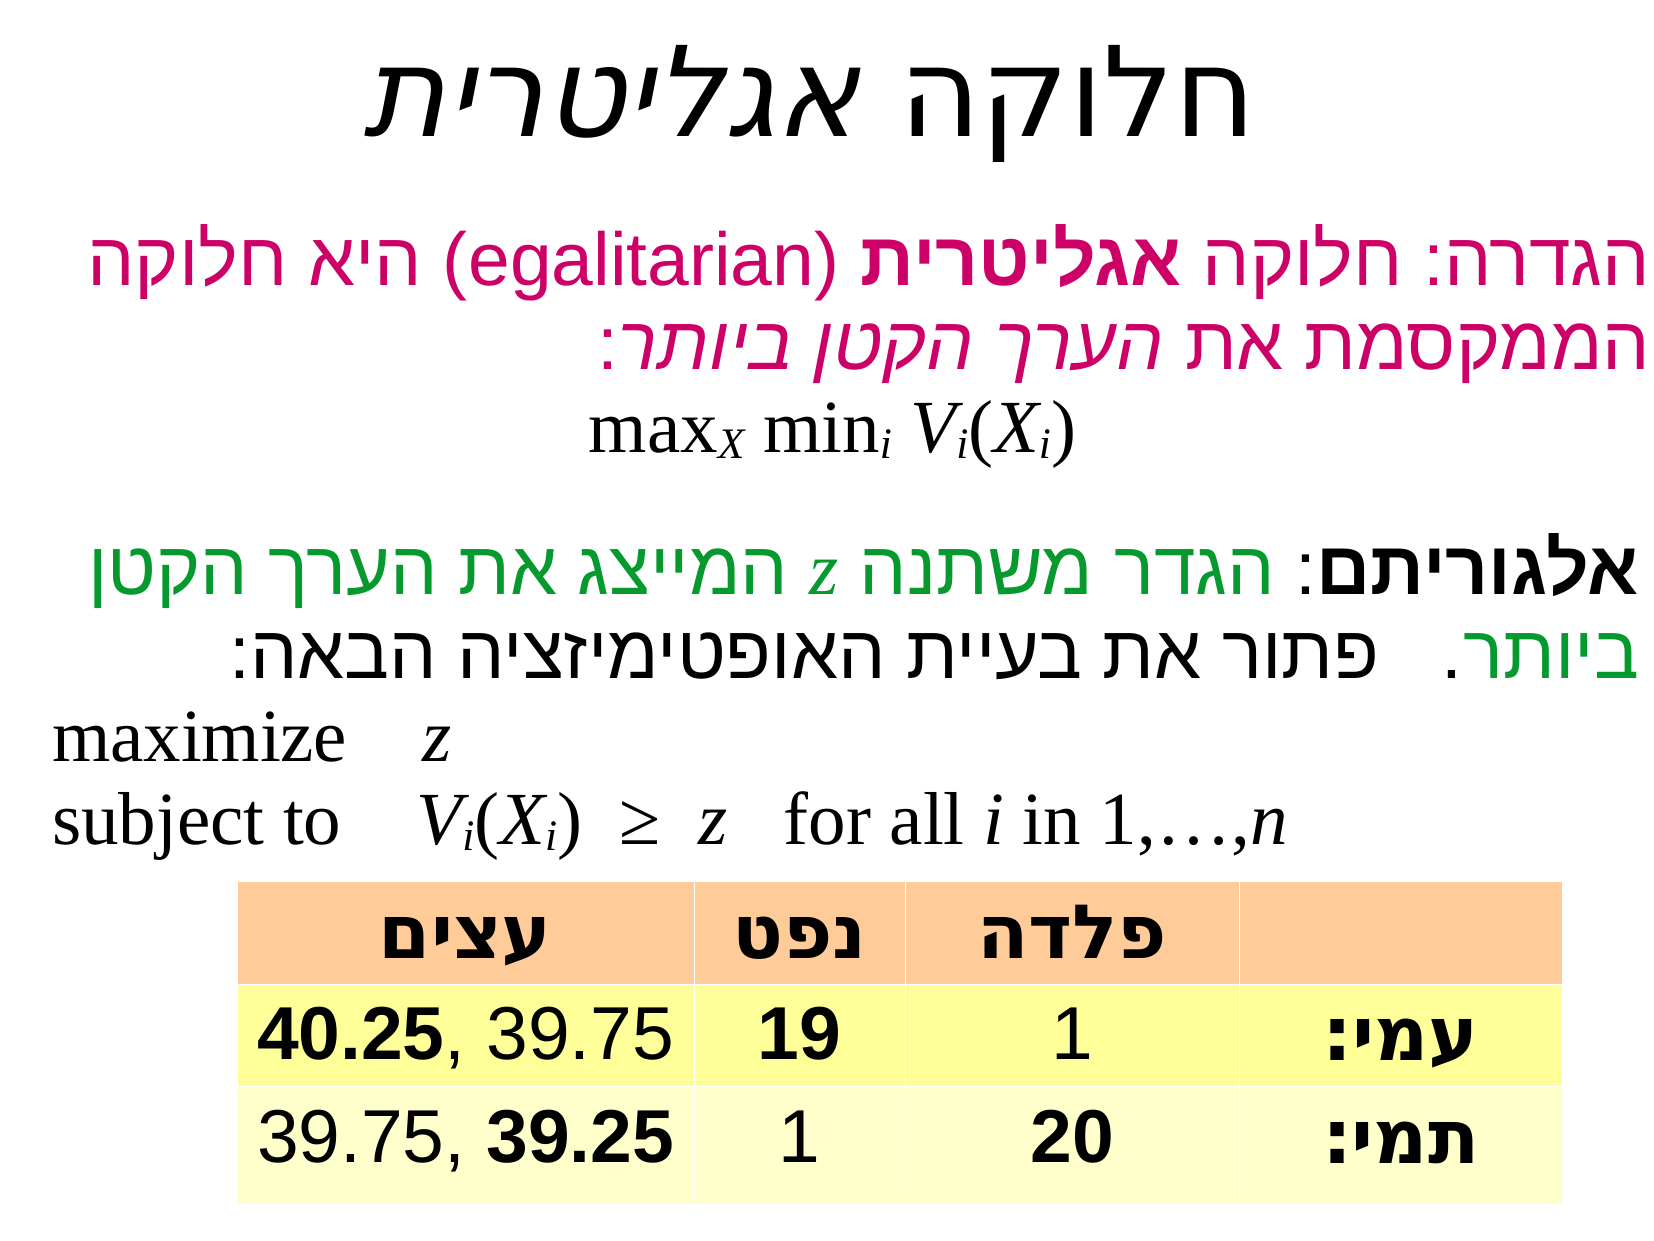

# חלוקה אגליטרית
הגדרה: חלוקה אגליטרית (egalitarian) היא חלוקה הממקסמת את הערך הקטן ביותר:
maxX mini Vi(Xi)
אלגוריתם: הגדר משתנה z המייצג את הערך הקטן ביותר. פתור את בעיית האופטימיזציה הבאה:
 maximize z
 subject to Vi(Xi) ≥ z for all i in 1,…,n
| עצים | נפט | פלדה | |
| --- | --- | --- | --- |
| 40.25, 39.75 | 19 | 1 | עמי: |
| 39.75, 39.25 | 1 | 20 | תמי: |